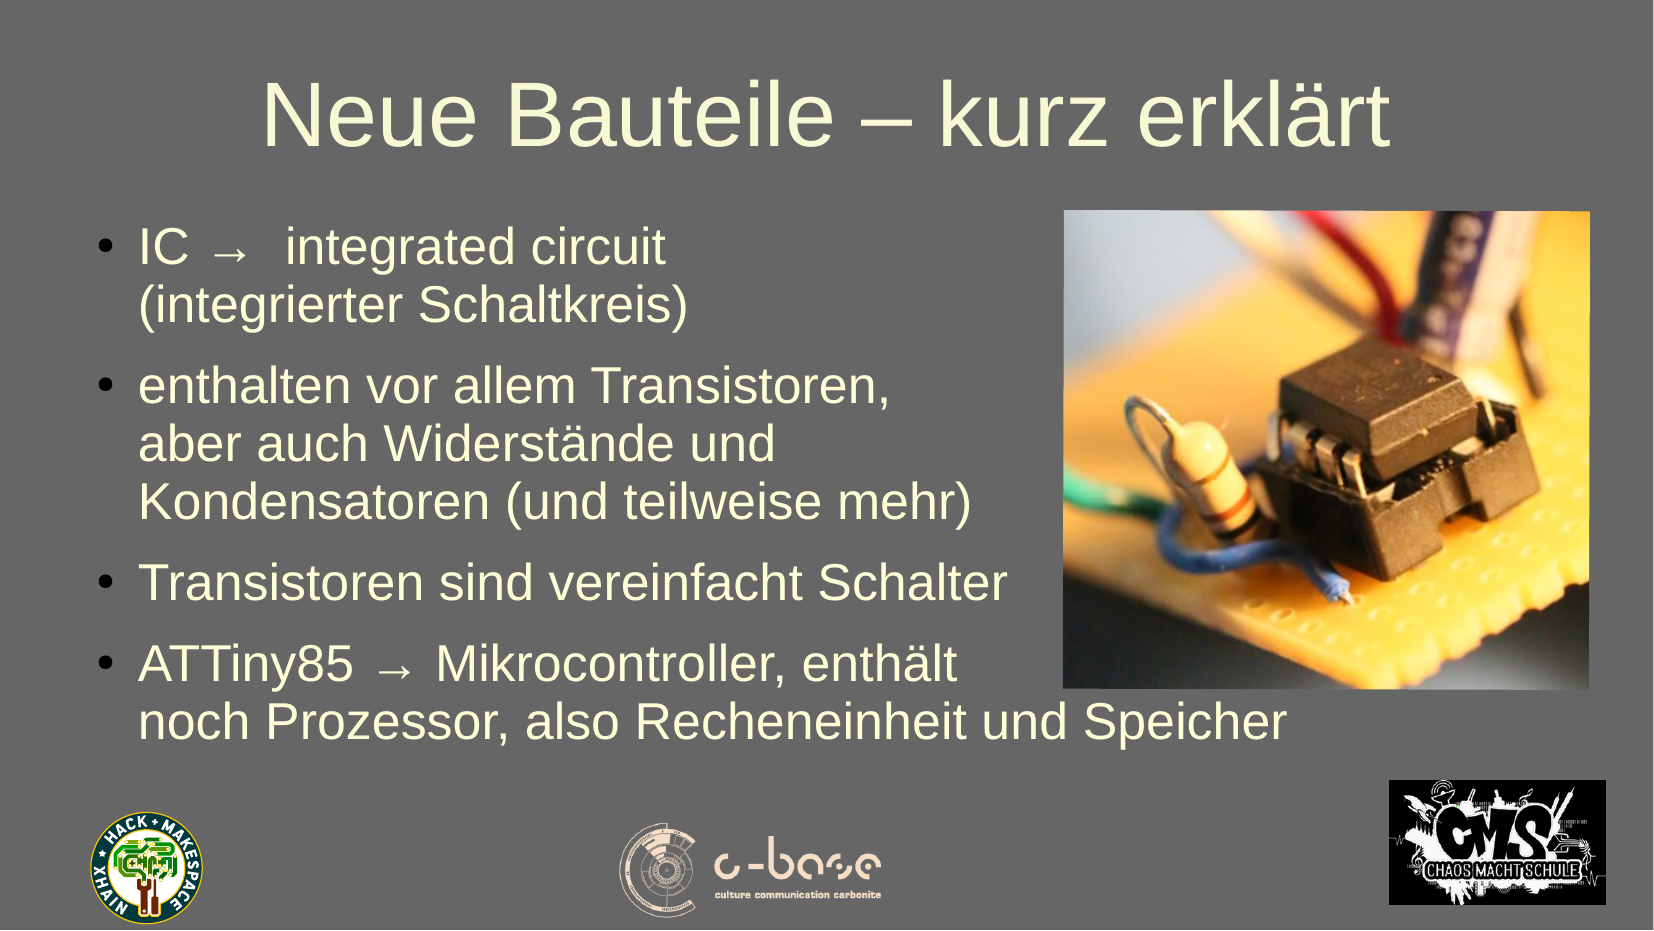

# Neue Bauteile – kurz erklärt
IC → integrated circuit
(integrierter Schaltkreis)
enthalten vor allem Transistoren,
aber auch Widerstände und
Kondensatoren (und teilweise mehr)
Transistoren sind vereinfacht Schalter
ATTiny85 → Mikrocontroller, enthält
noch Prozessor, also Recheneinheit und Speicher